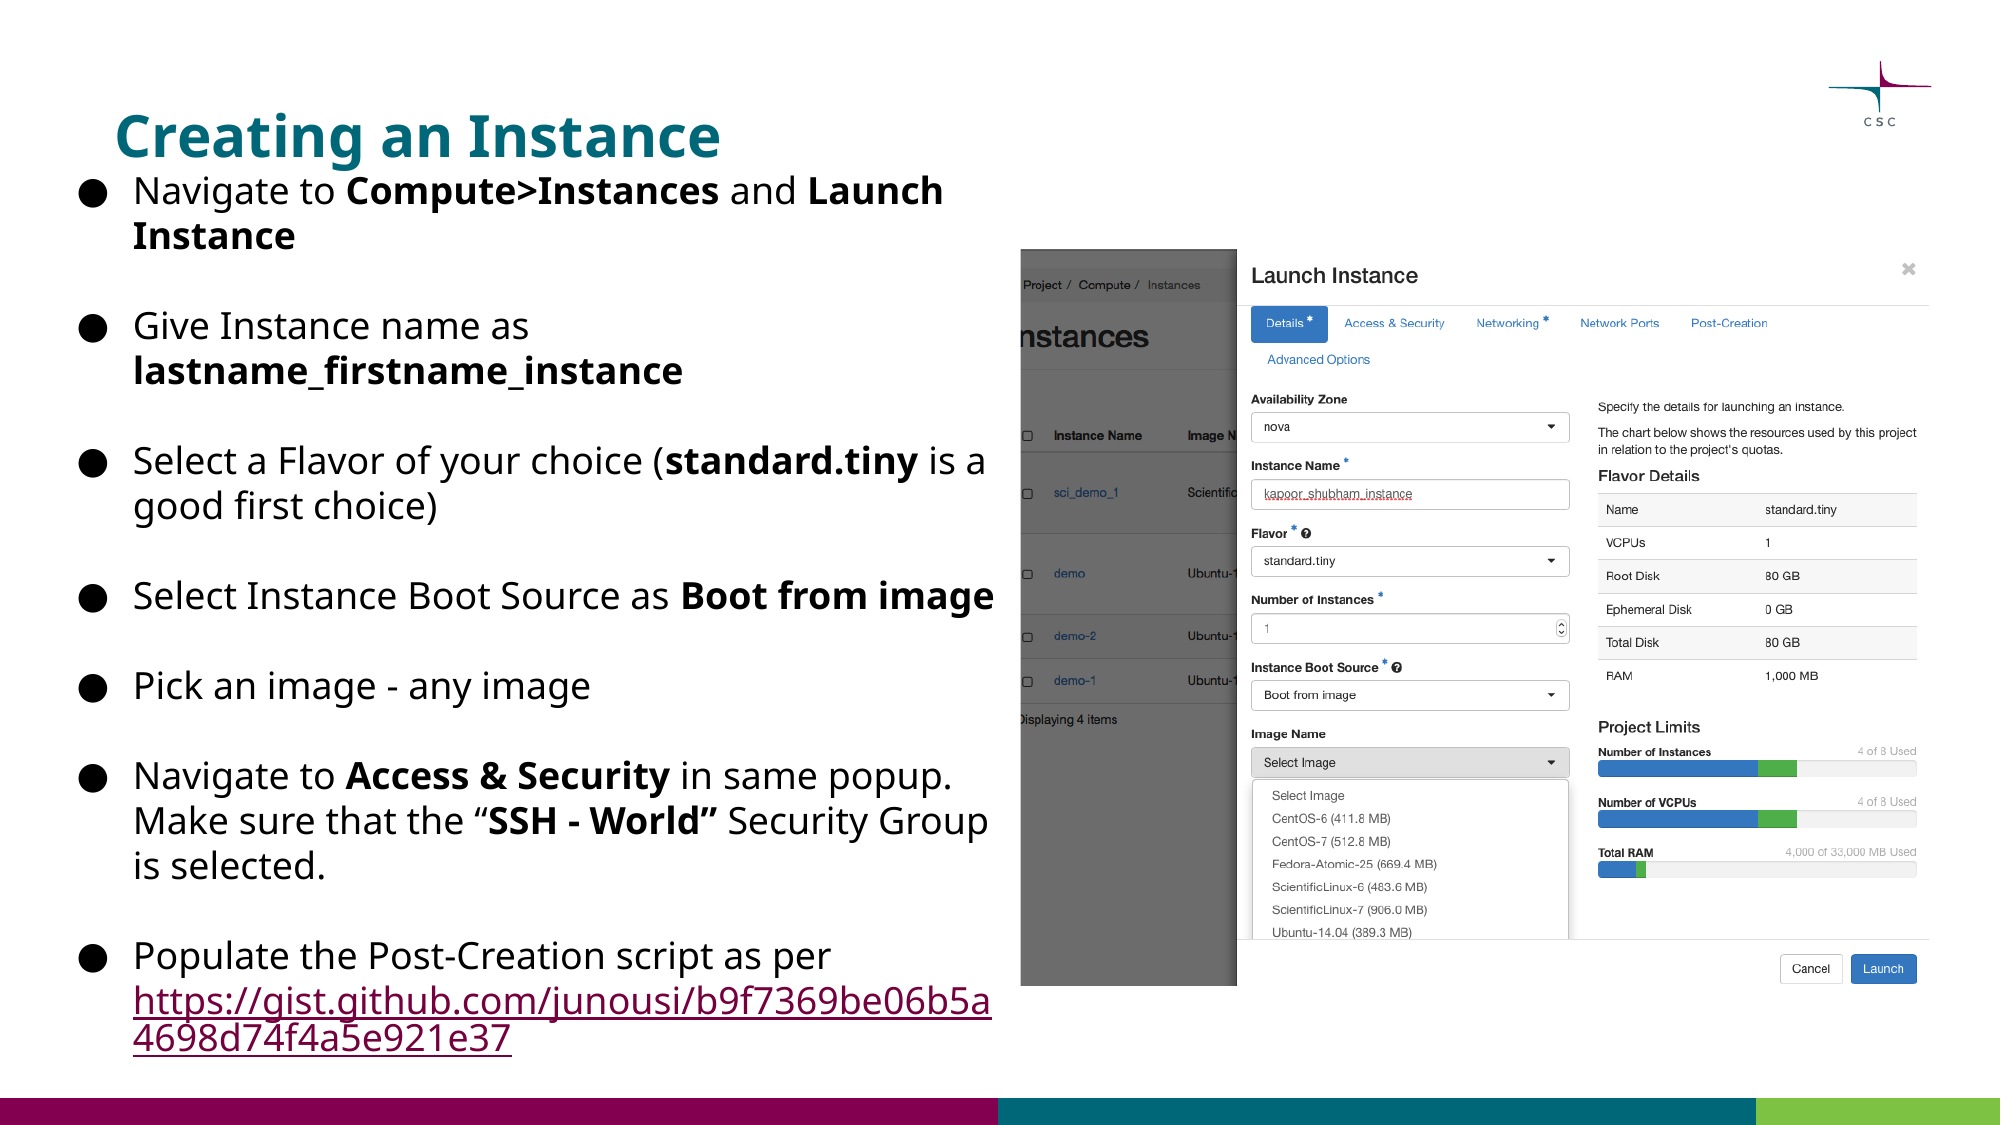

# Creating an Instance
Navigate to Compute>Instances and Launch Instance
Give Instance name as lastname_firstname_instance
Select a Flavor of your choice (standard.tiny is a good first choice)
Select Instance Boot Source as Boot from image
Pick an image - any image
Navigate to Access & Security in same popup. Make sure that the “SSH - World” Security Group is selected.
Populate the Post-Creation script as per https://gist.github.com/junousi/b9f7369be06b5a4698d74f4a5e921e37